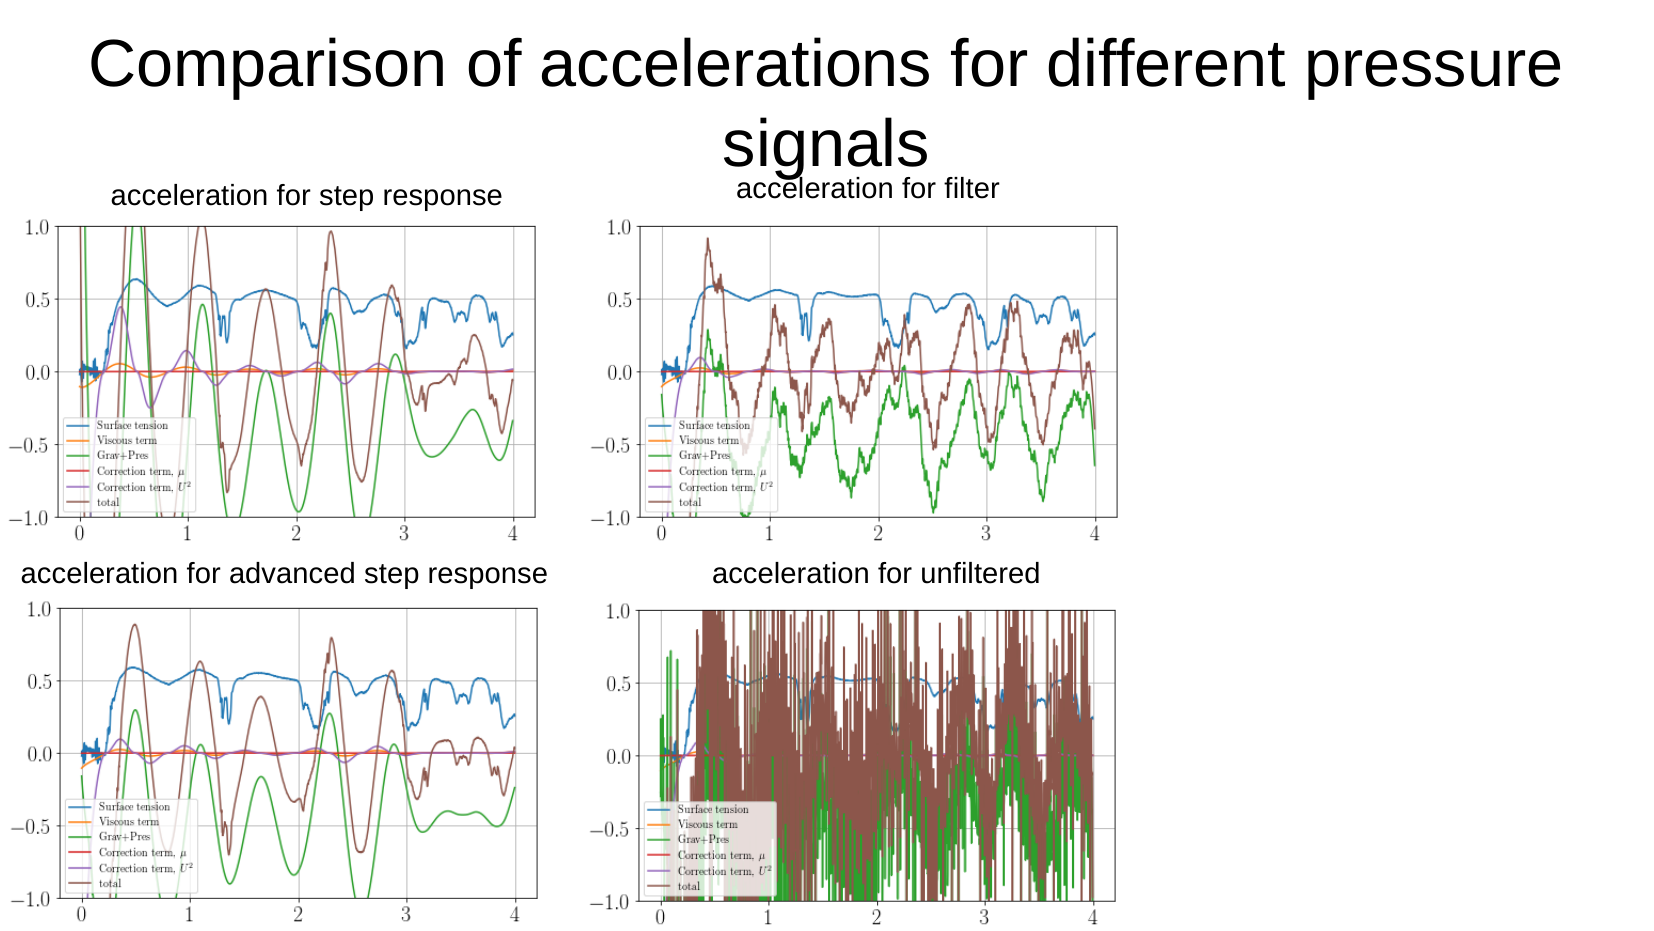

# Comparison of accelerations for different pressure signals
acceleration for filter
acceleration for step response
acceleration for advanced step response
acceleration for unfiltered